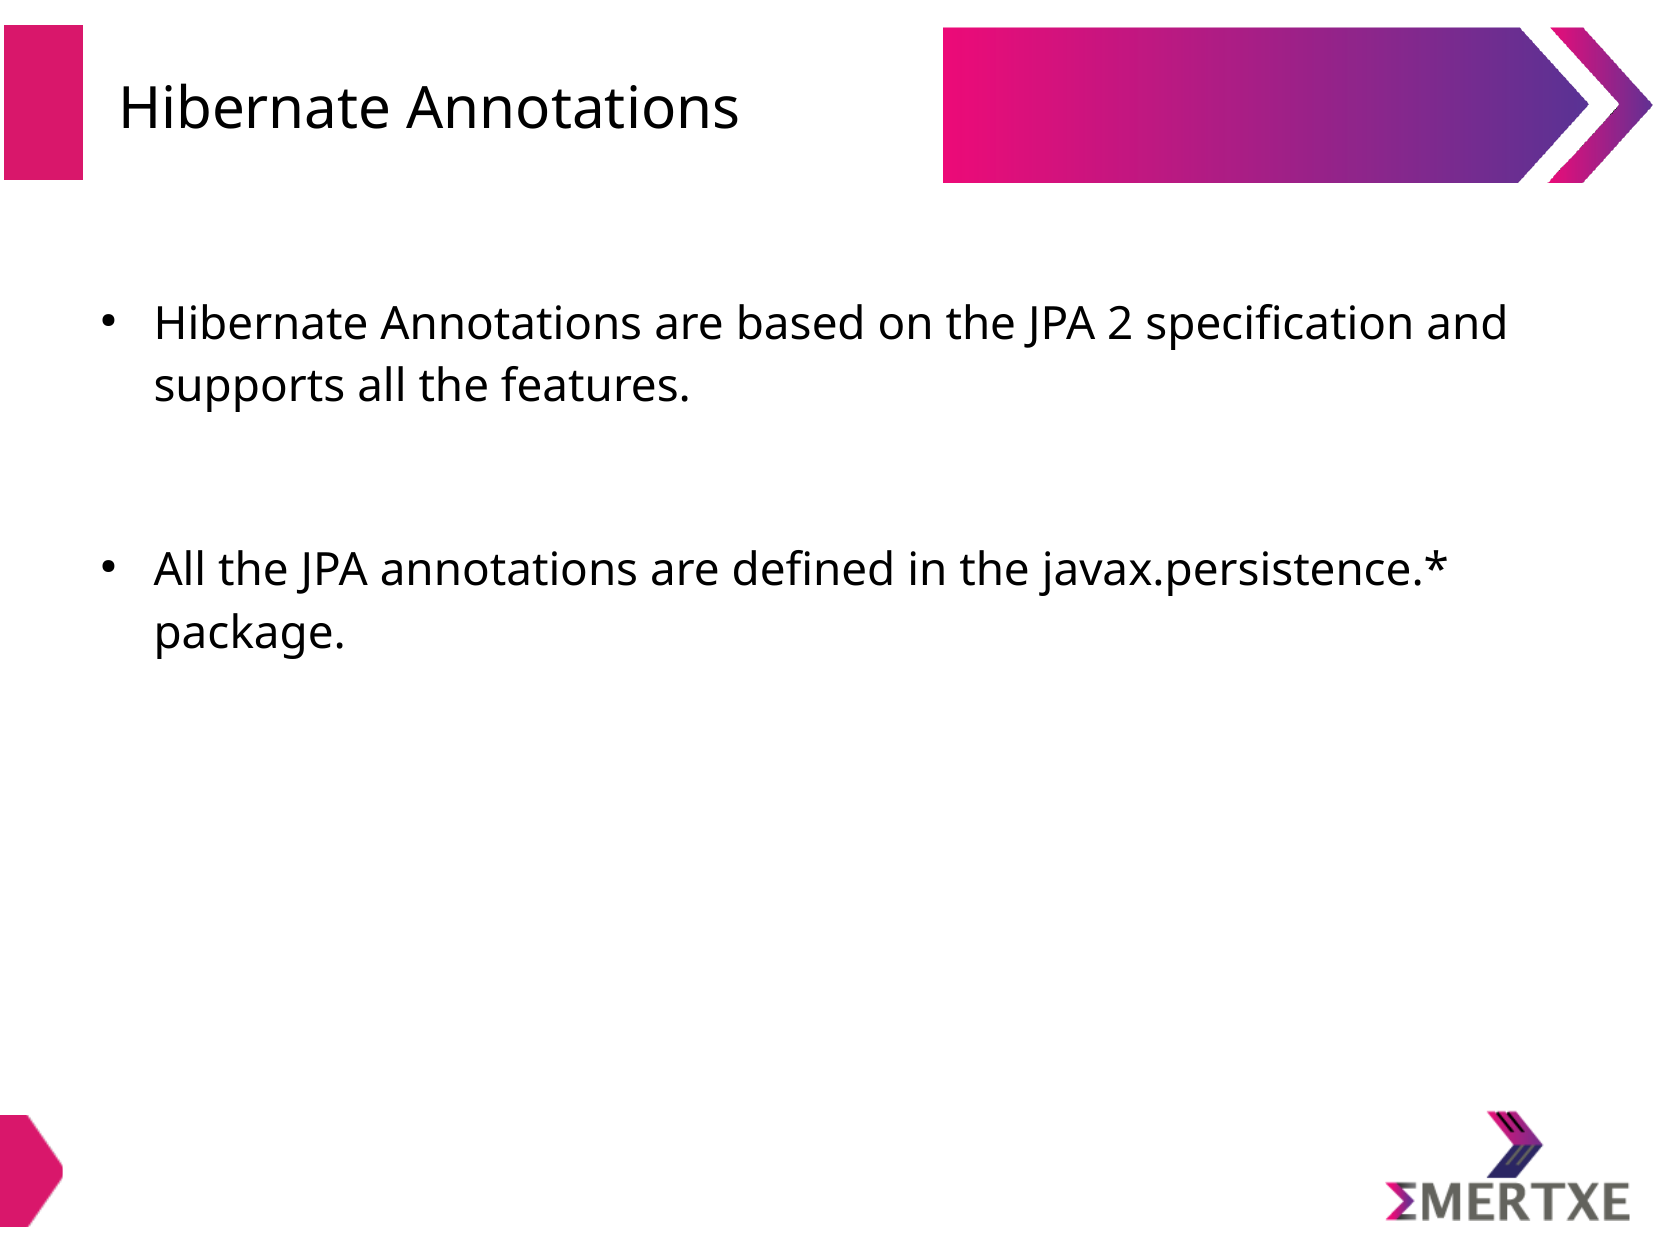

# Hibernate Annotations
Hibernate Annotations are based on the JPA 2 specification and supports all the features.
All the JPA annotations are defined in the javax.persistence.* package.